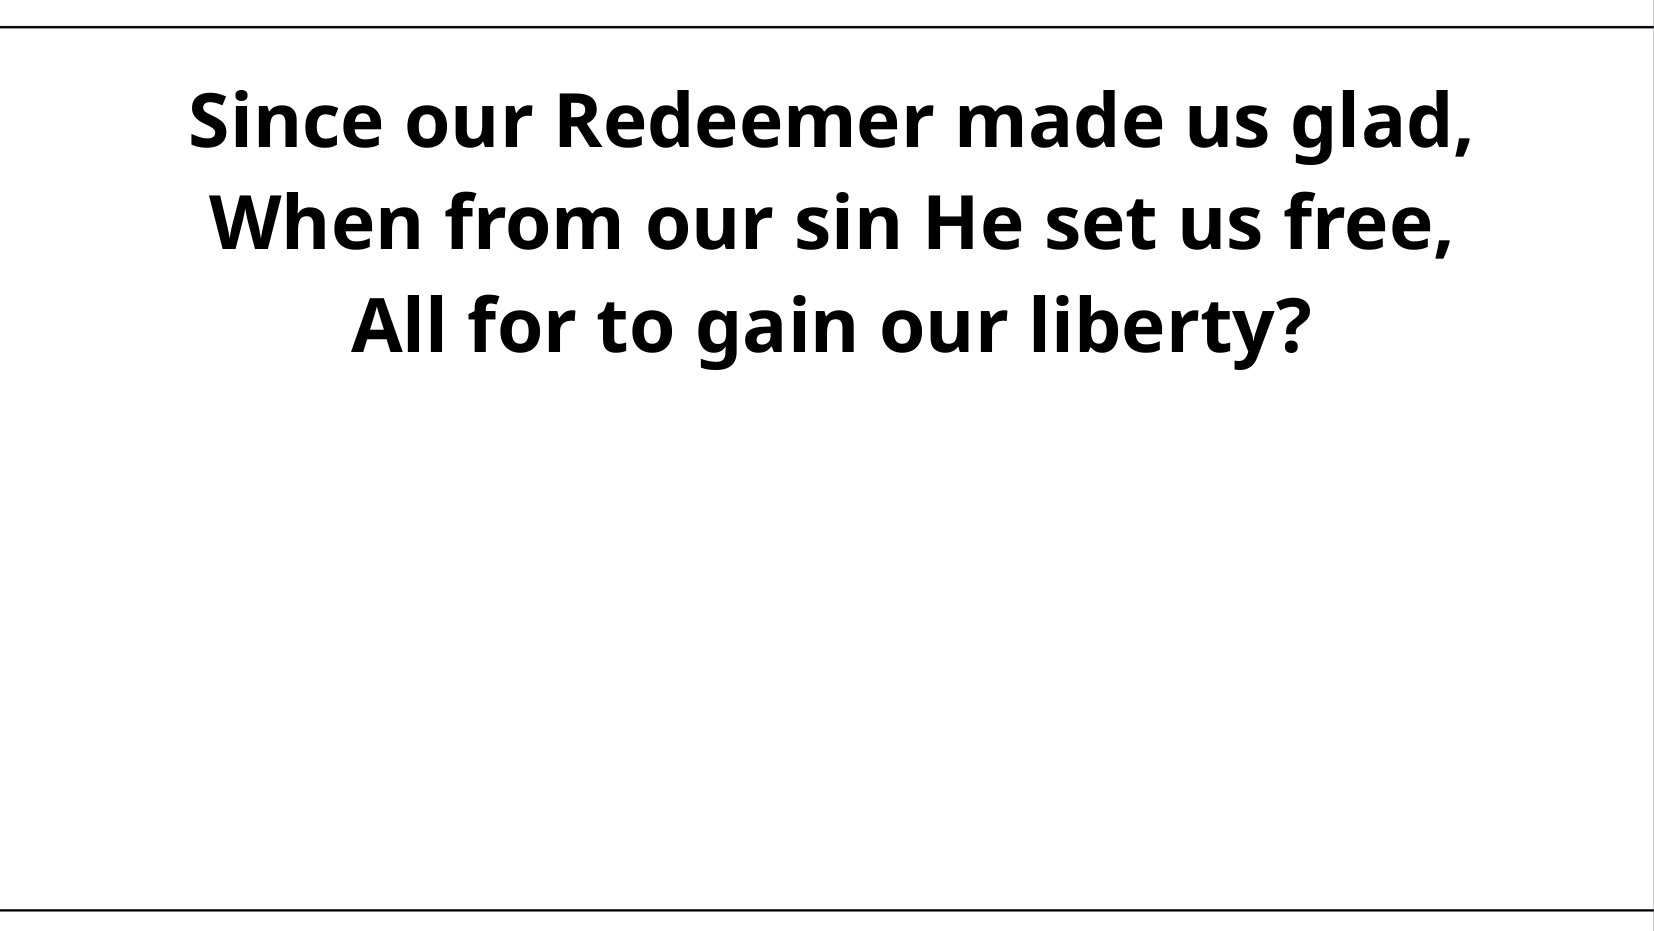

Since our Redeemer made us glad,
When from our sin He set us free,
All for to gain our liberty?